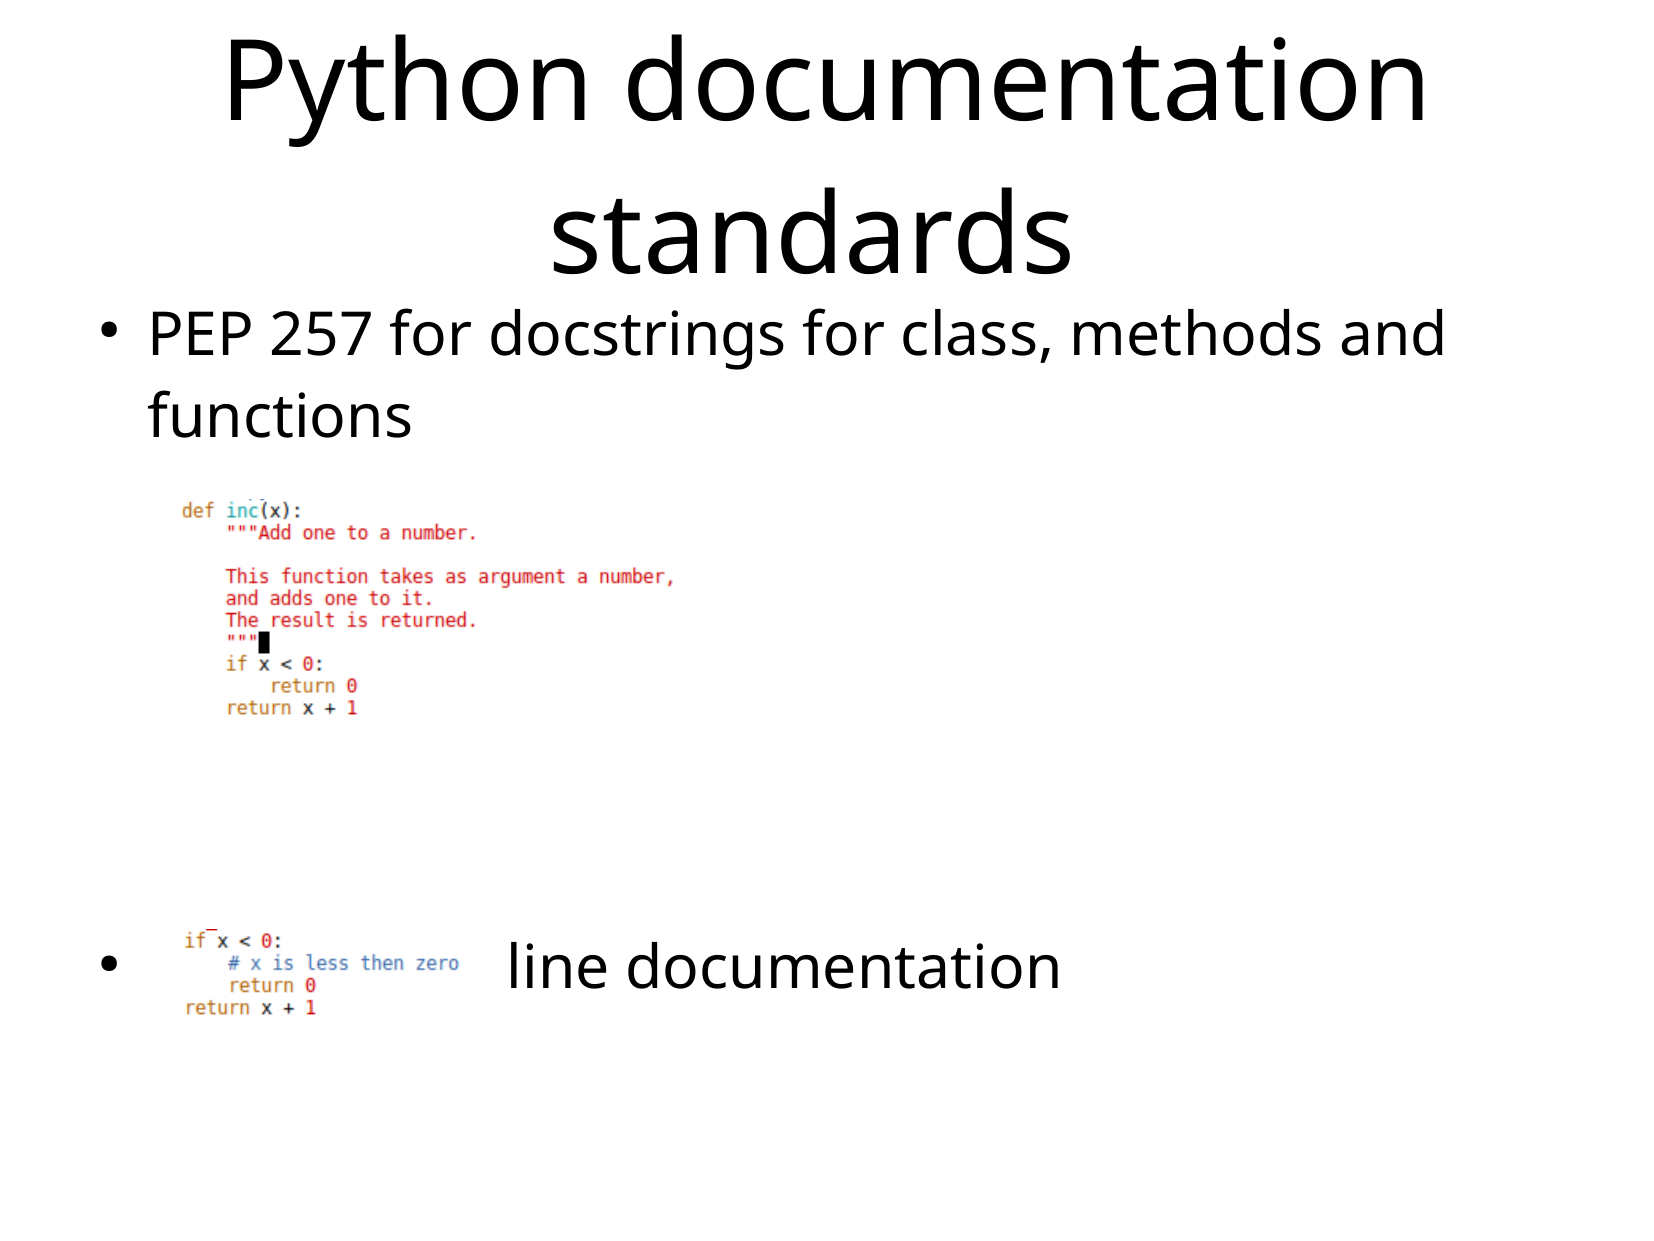

# Python documentation standards
PEP 257 for docstrings for class, methods and functions
Additional inline documentation